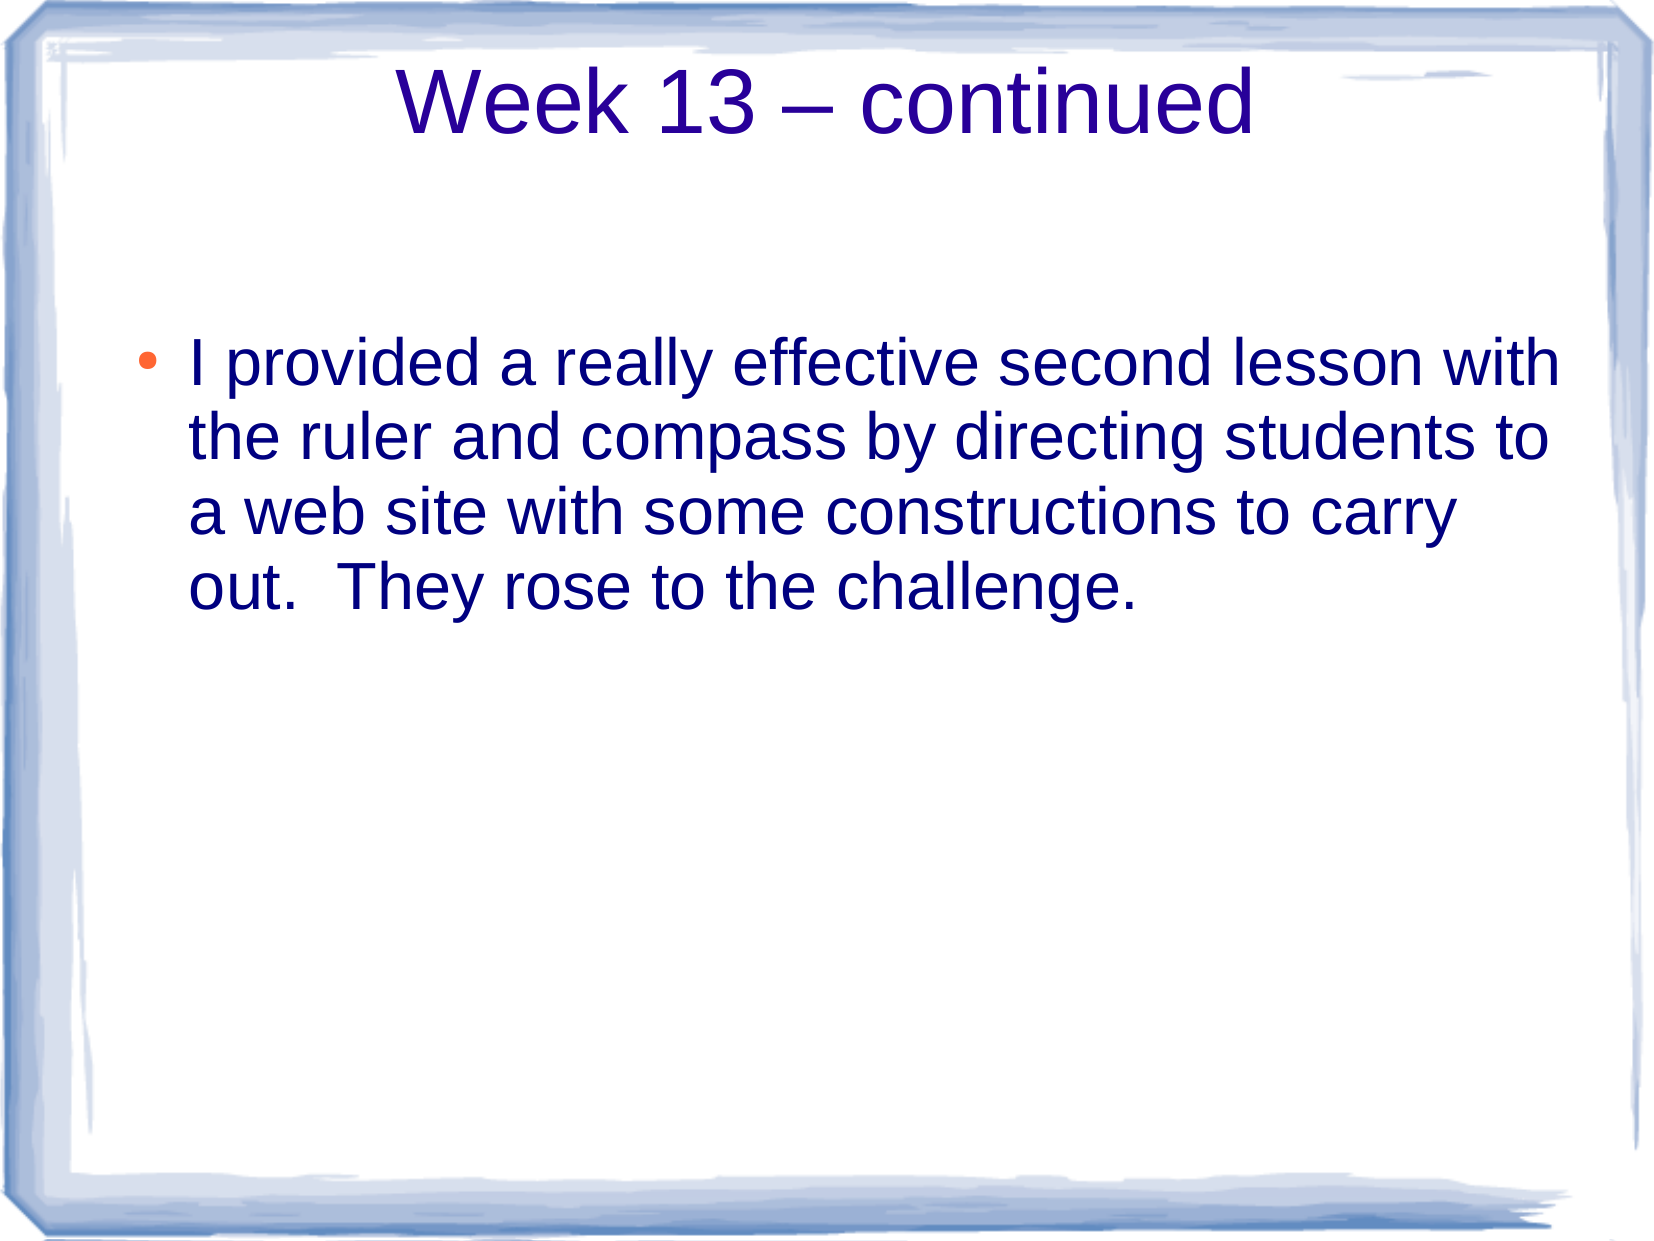

# Week 13 – continued
I provided a really effective second lesson with the ruler and compass by directing students to a web site with some constructions to carry out. They rose to the challenge.